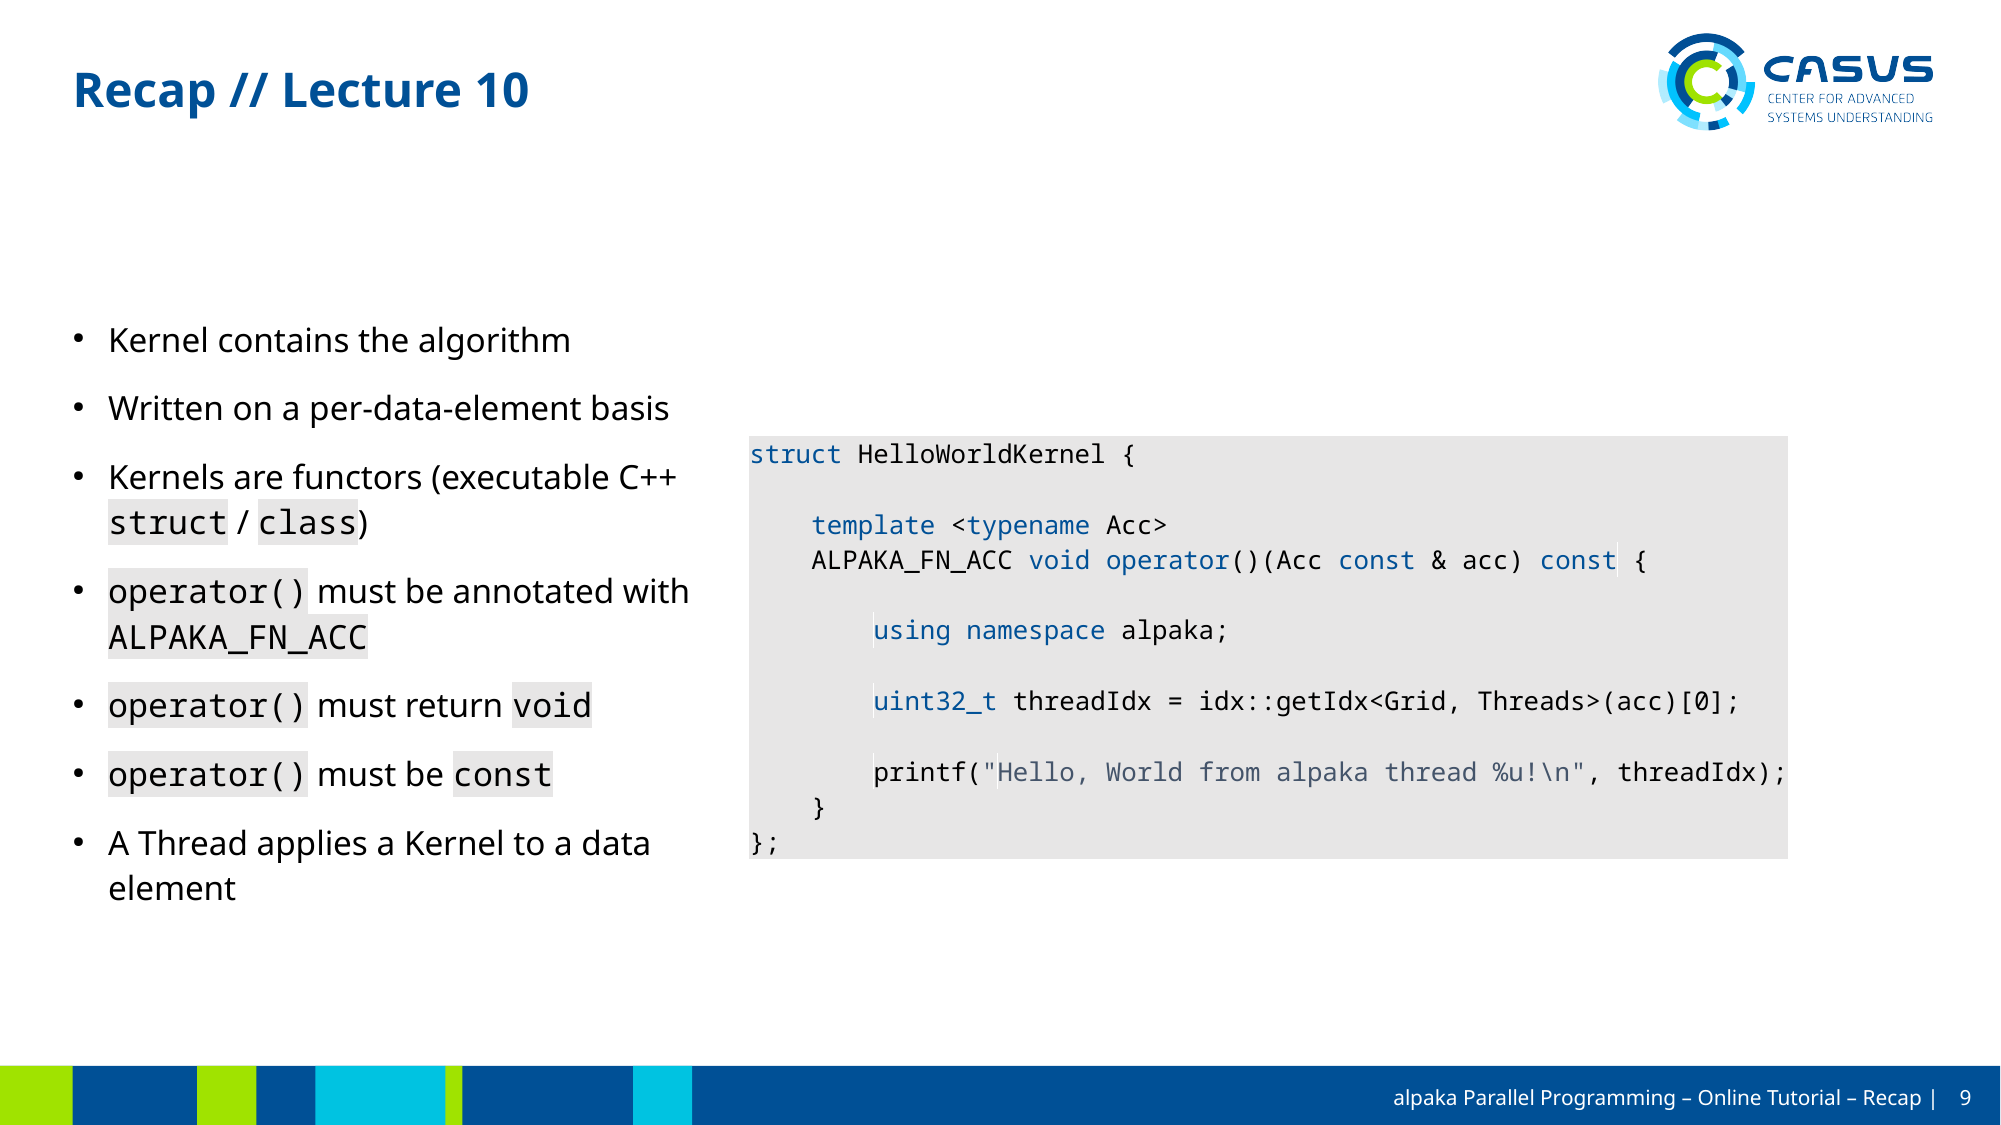

# Recap // Lecture 10
Kernel contains the algorithm
Written on a per-data-element basis
Kernels are functors (executable C++ struct / class)
operator() must be annotated with ALPAKA_FN_ACC
operator() must return void
operator() must be const
A Thread applies a Kernel to a data element
struct HelloWorldKernel {
 template <typename Acc>
 ALPAKA_FN_ACC void operator()(Acc const & acc) const {
 using namespace alpaka;
 uint32_t threadIdx = idx::getIdx<Grid, Threads>(acc)[0];
 printf("Hello, World from alpaka thread %u!\n", threadIdx);
 }
};
alpaka Parallel Programming – Online Tutorial – Recap
9